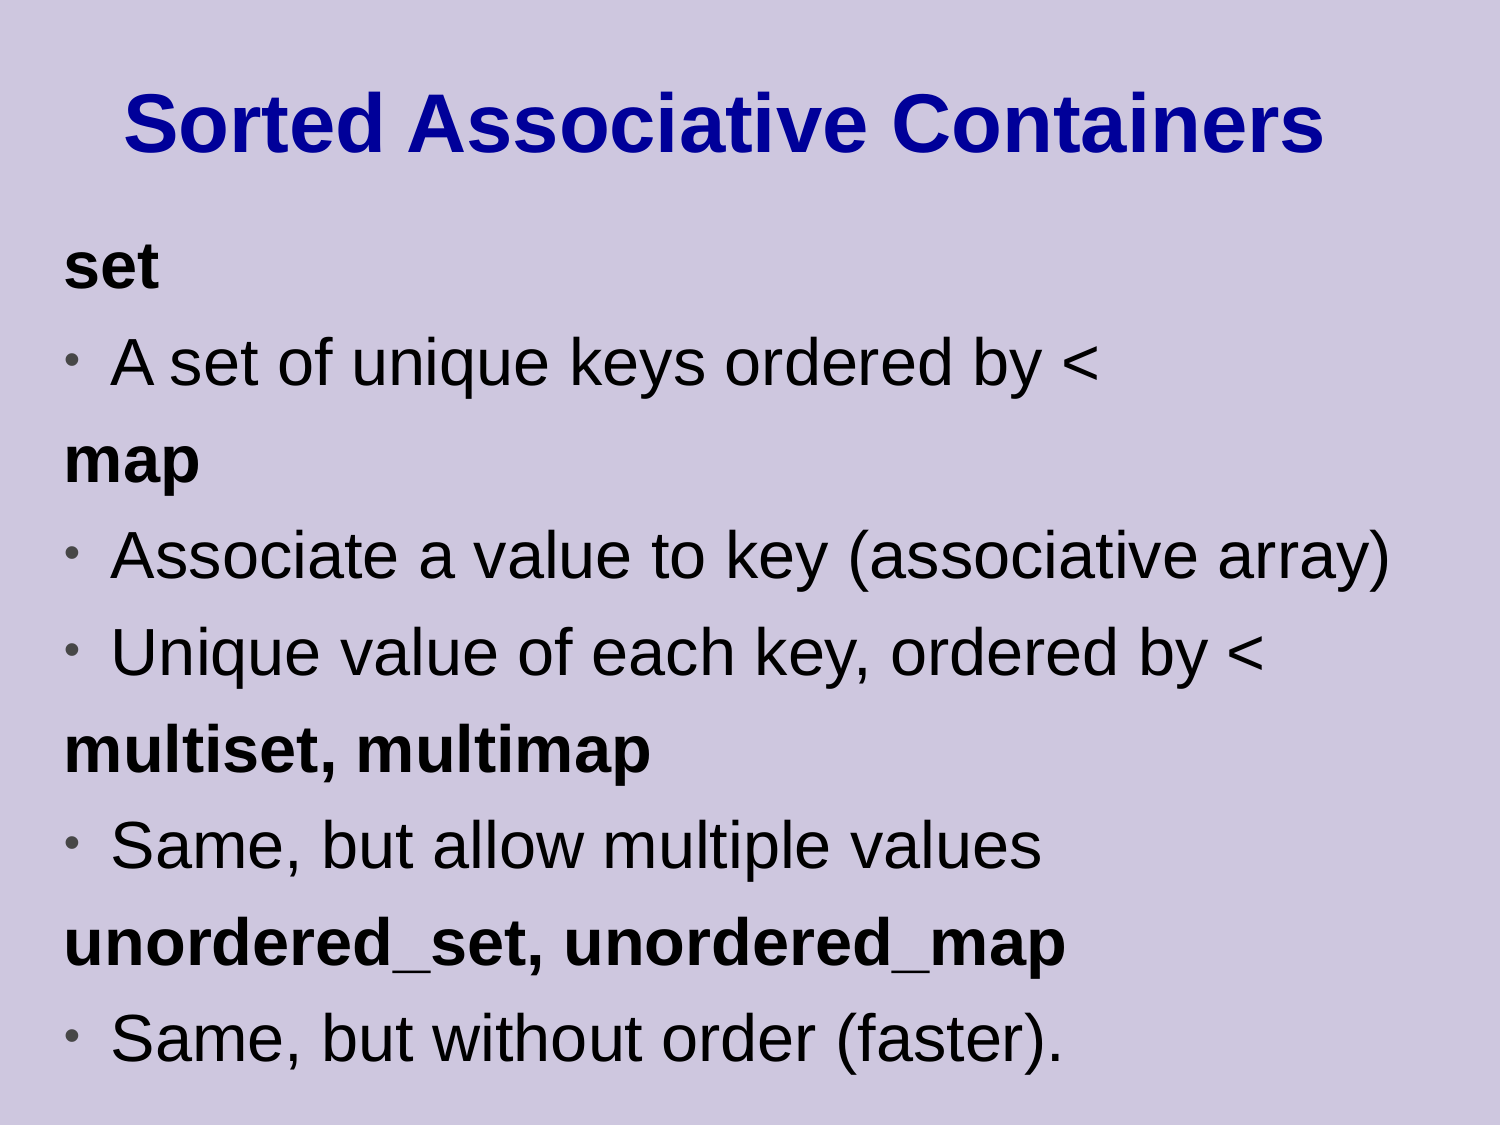

# Sorted Associative Containers
set
A set of unique keys ordered by <
map
Associate a value to key (associative array)
Unique value of each key, ordered by <
multiset, multimap
Same, but allow multiple values
unordered_set, unordered_map
Same, but without order (faster).